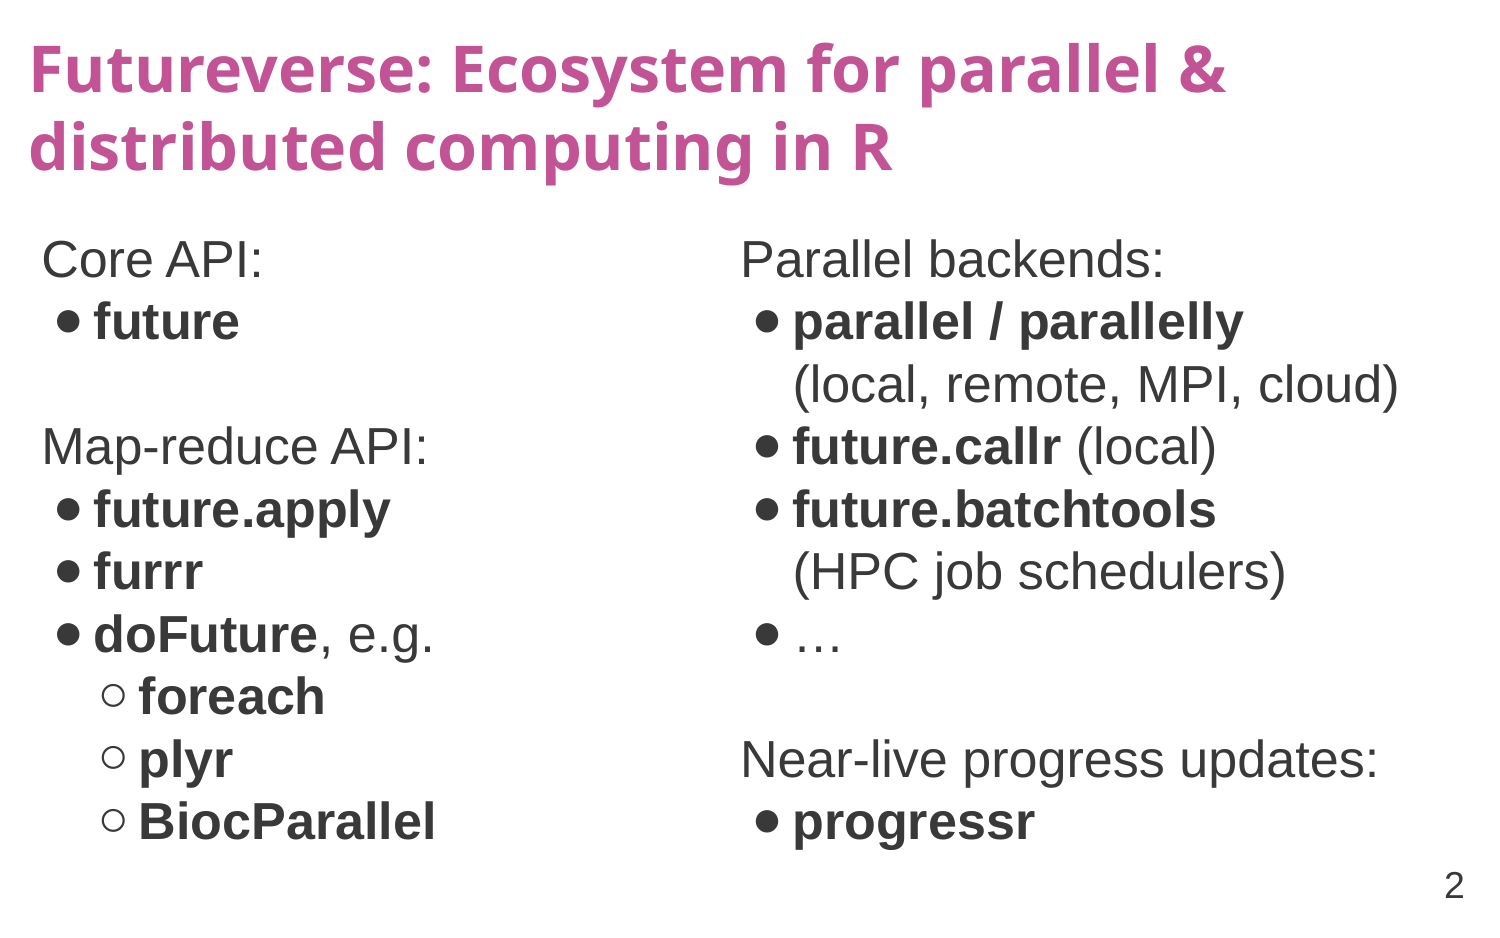

# Futureverse: Ecosystem for parallel & distributed computing in R
Core API:
future
Map-reduce API:
future.apply
furrr
doFuture, e.g.
foreach
plyr
BiocParallel
Parallel backends:
parallel / parallelly
(local, remote, MPI, cloud)
future.callr (local)
future.batchtools
(HPC job schedulers)
…
Near-live progress updates:
progressr